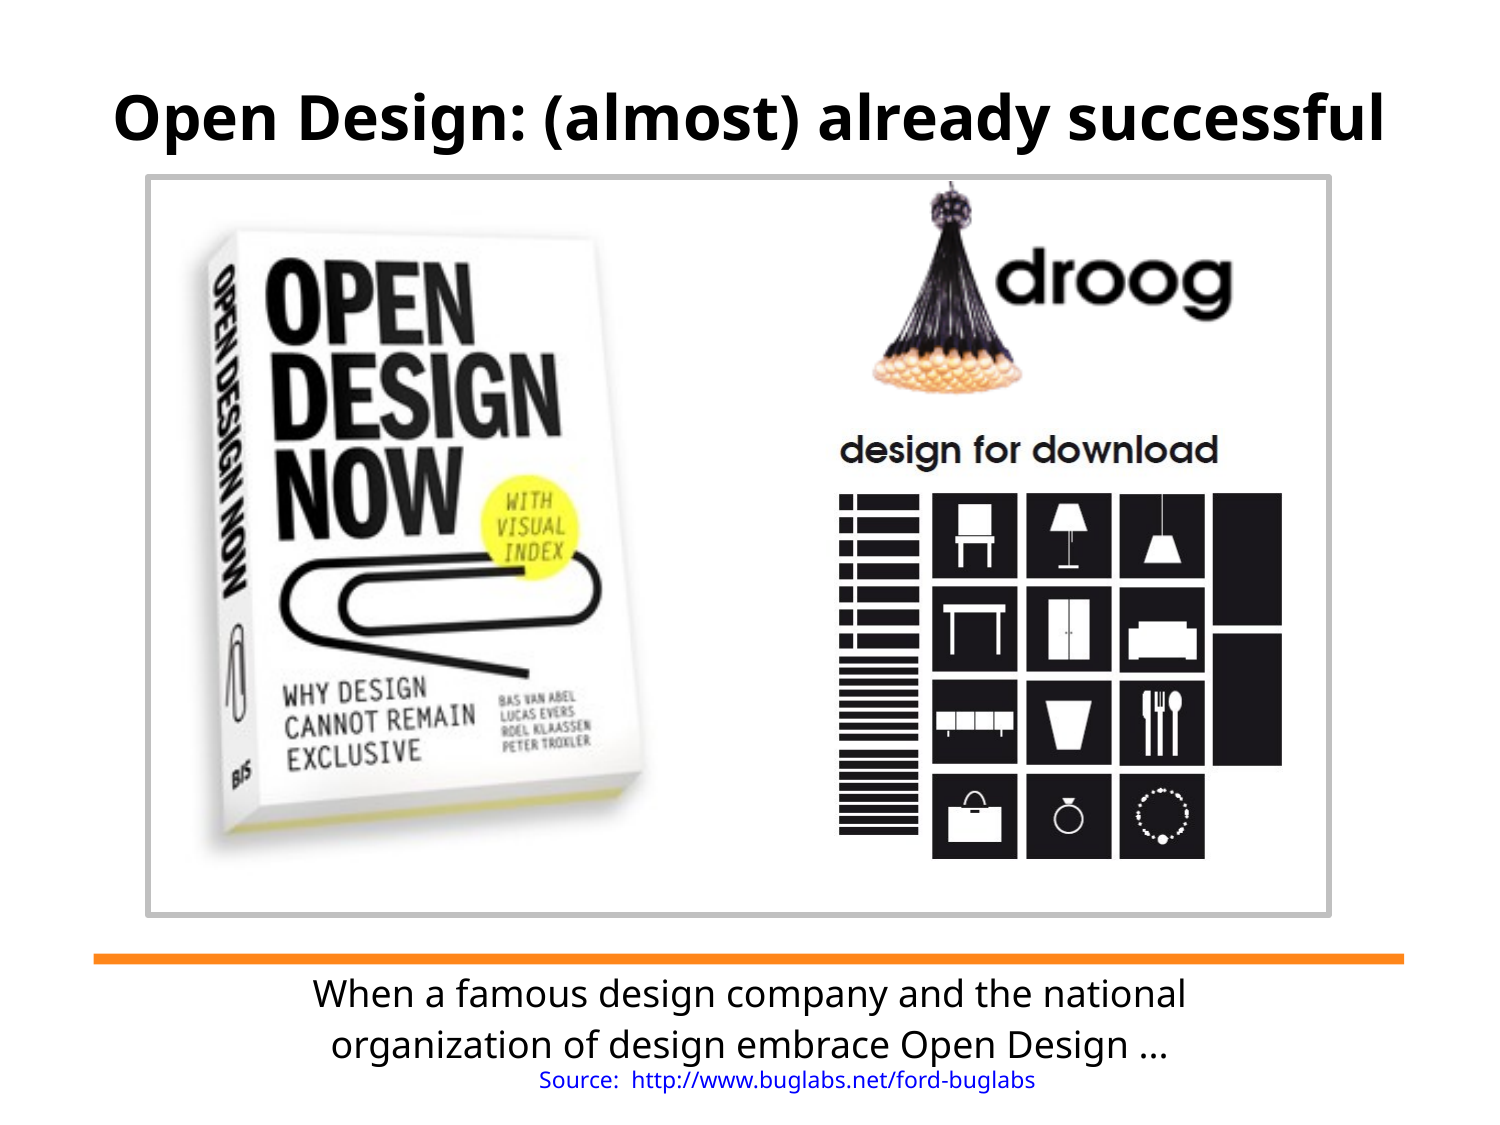

Open Design: (almost) already successful
# Source:
http://opendesignnow.org/
http://www.droog.com/projects/events/design-for-download/
http://www.droog.com/blog/category/design-for-download-2/
When a famous design company and the national organization of design embrace Open Design ...
Source: http://www.buglabs.net/ford-buglabs